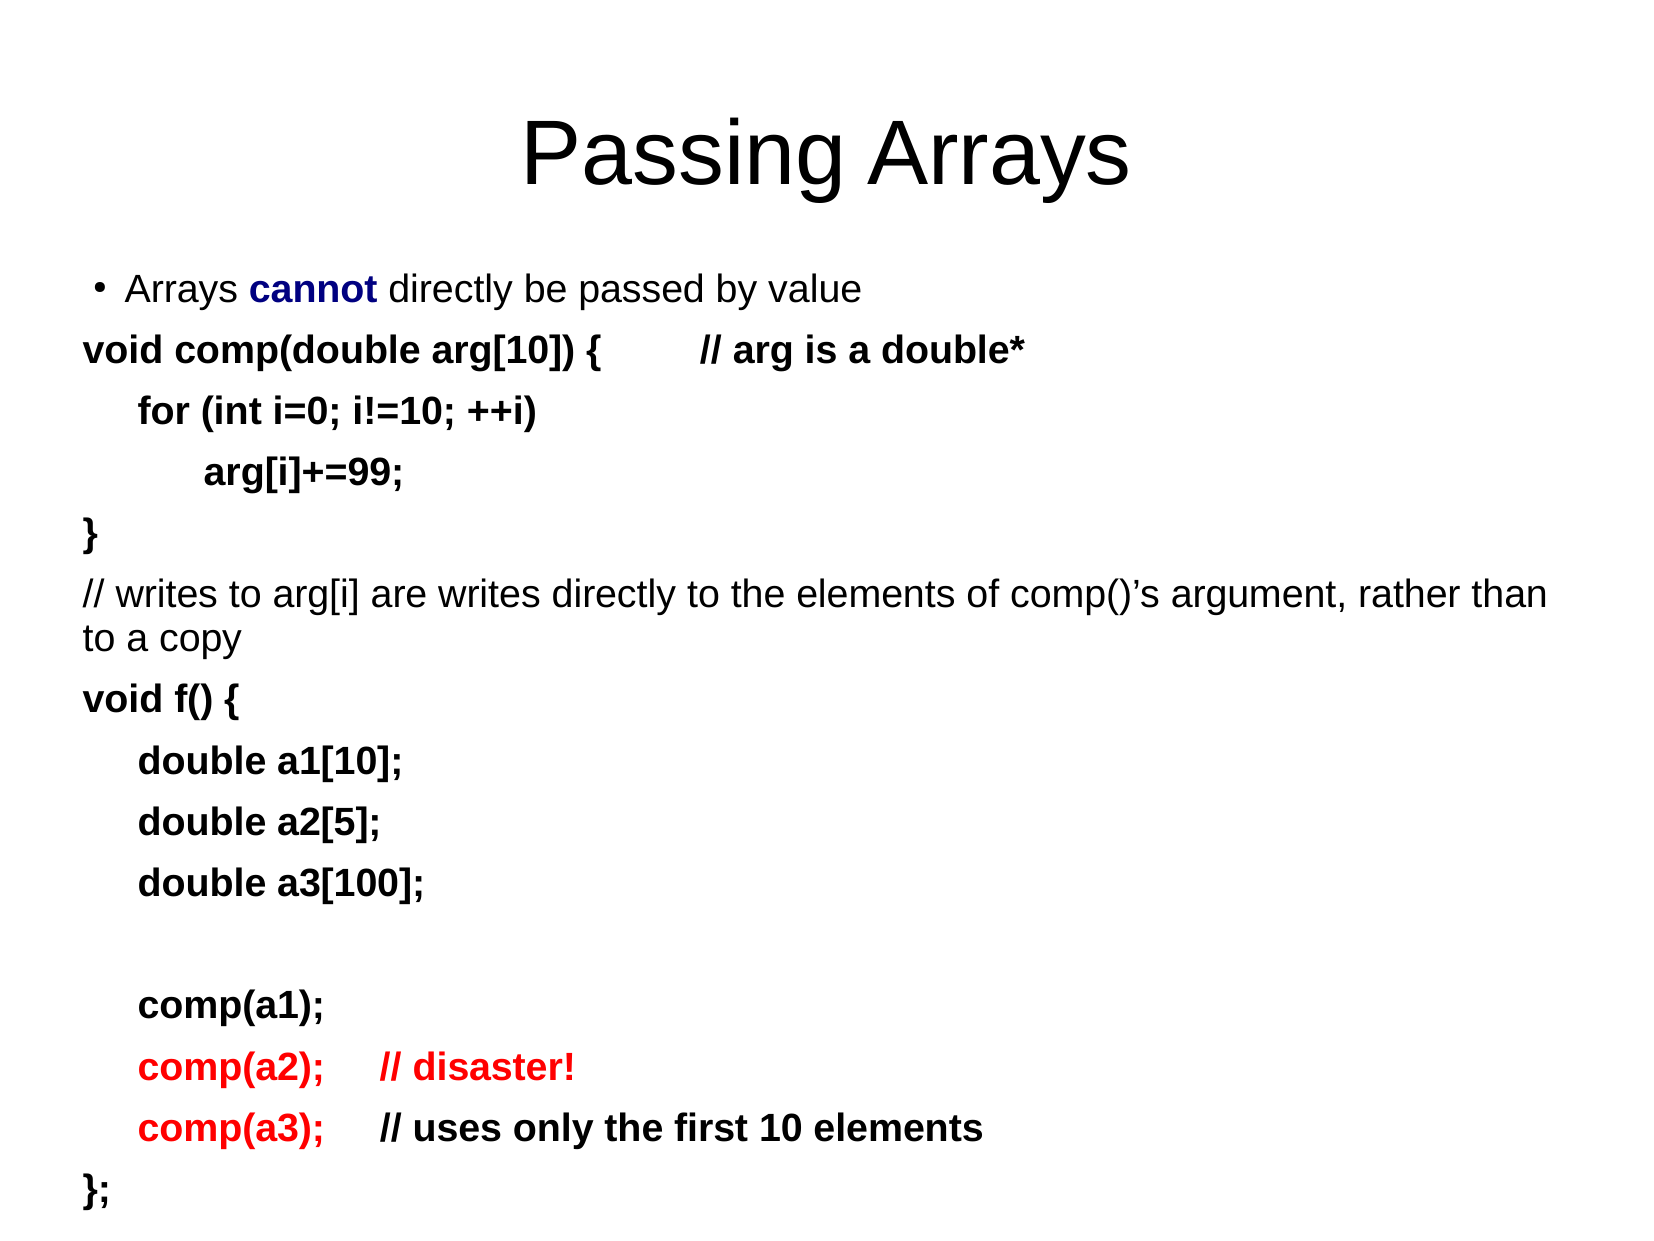

# Passing Arrays
Arrays cannot directly be passed by value
void comp(double arg[10]) { // arg is a double*
 for (int i=0; i!=10; ++i)
 arg[i]+=99;
}
// writes to arg[i] are writes directly to the elements of comp()’s argument, rather than to a copy
void f() {
 double a1[10];
 double a2[5];
 double a3[100];
 comp(a1);
 comp(a2); // disaster!
 comp(a3); // uses only the first 10 elements
};